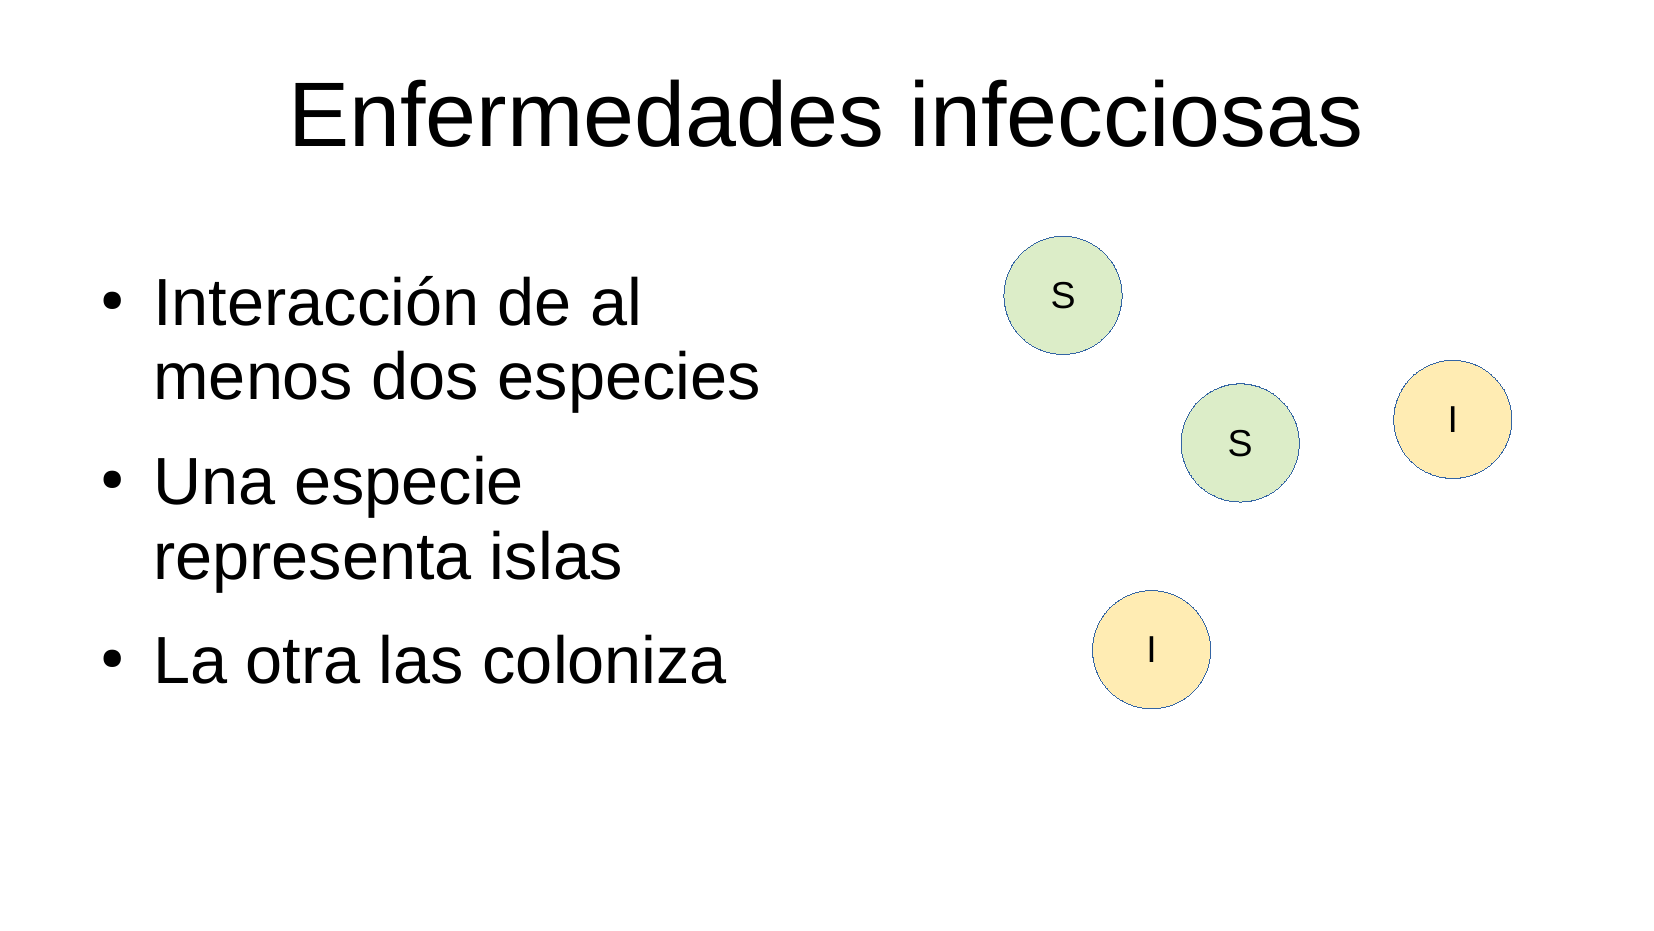

# Enfermedades infecciosas
S
Interacción de al menos dos especies
Una especie representa islas
La otra las coloniza
I
S
I